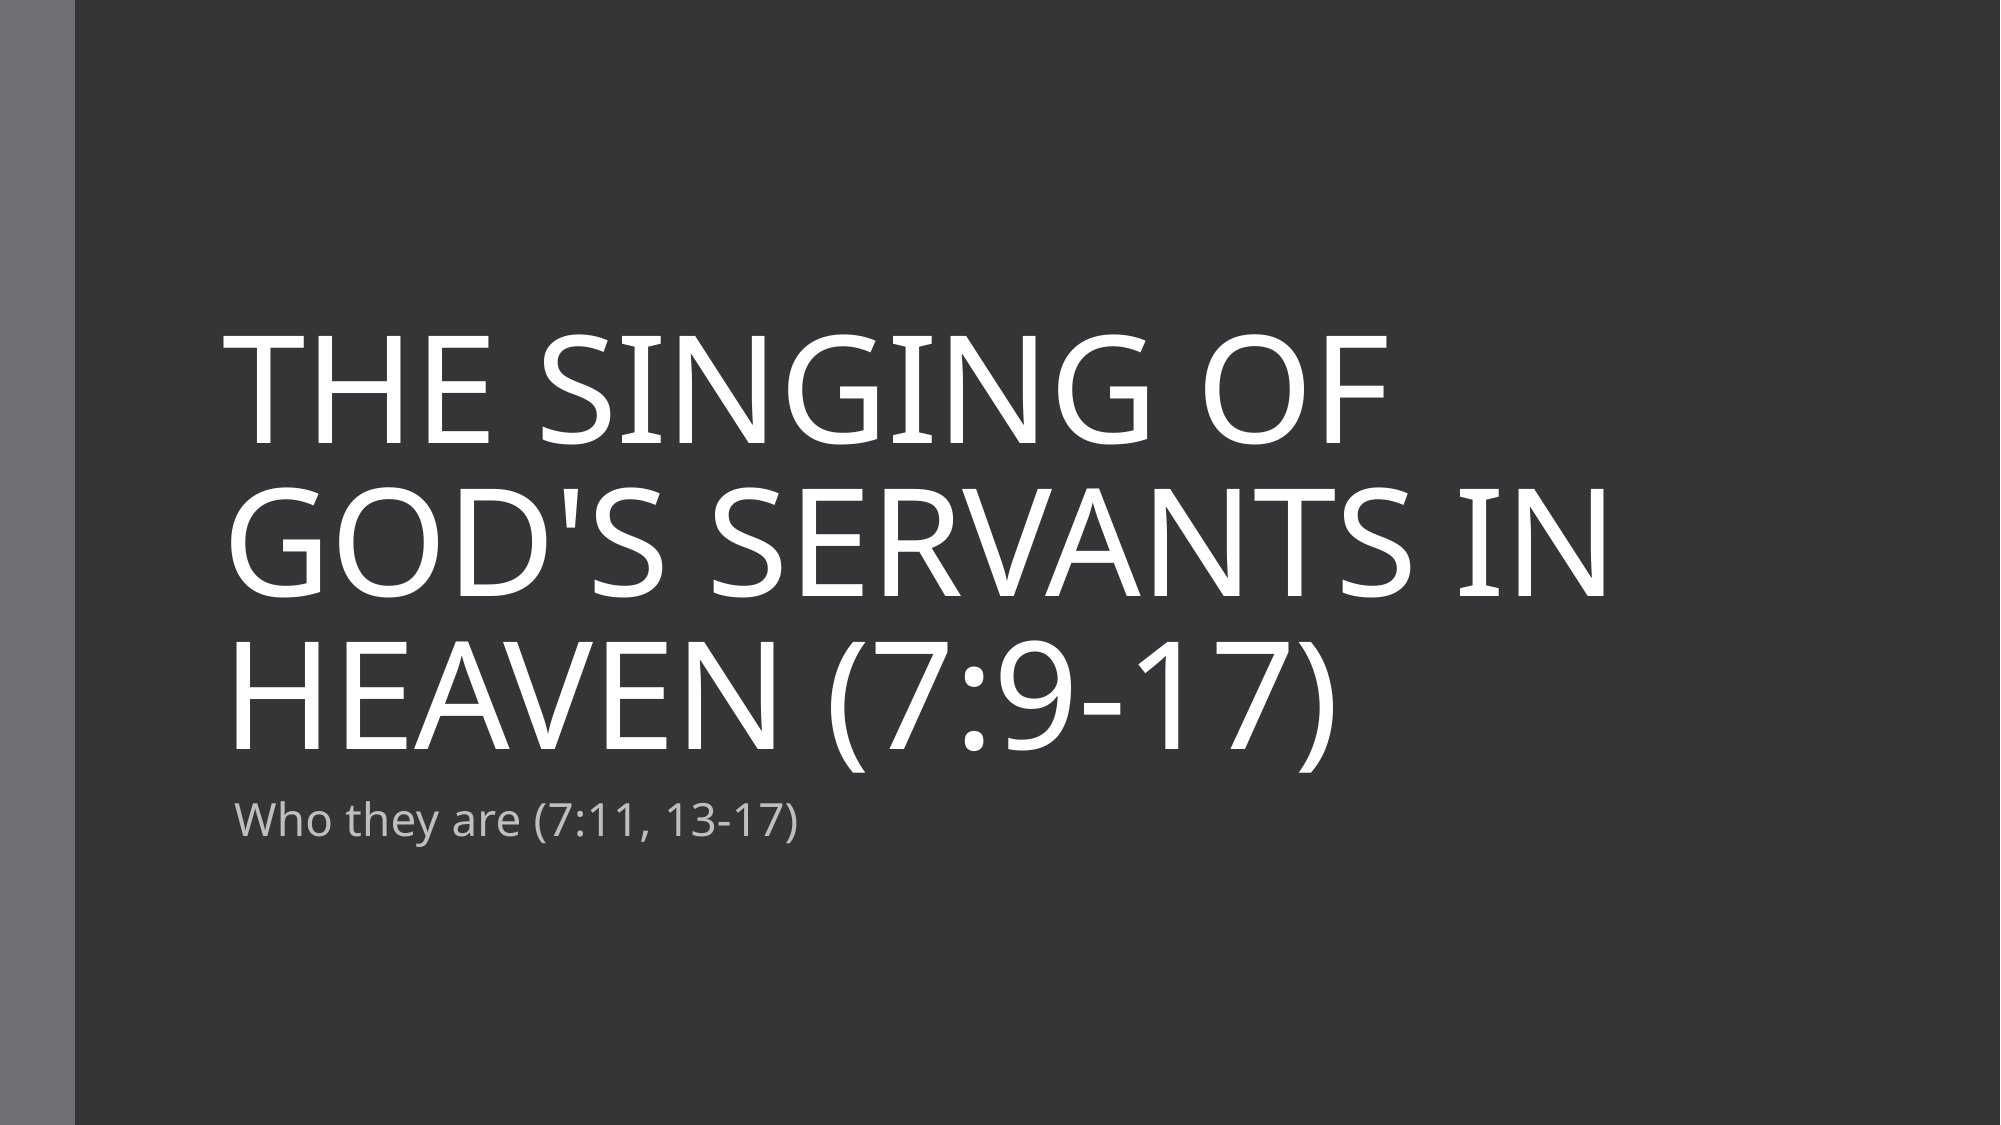

# THE SINGING OF GOD'S SERVANTS IN HEAVEN (7:9-17)
 Who they are (7:11, 13-17)